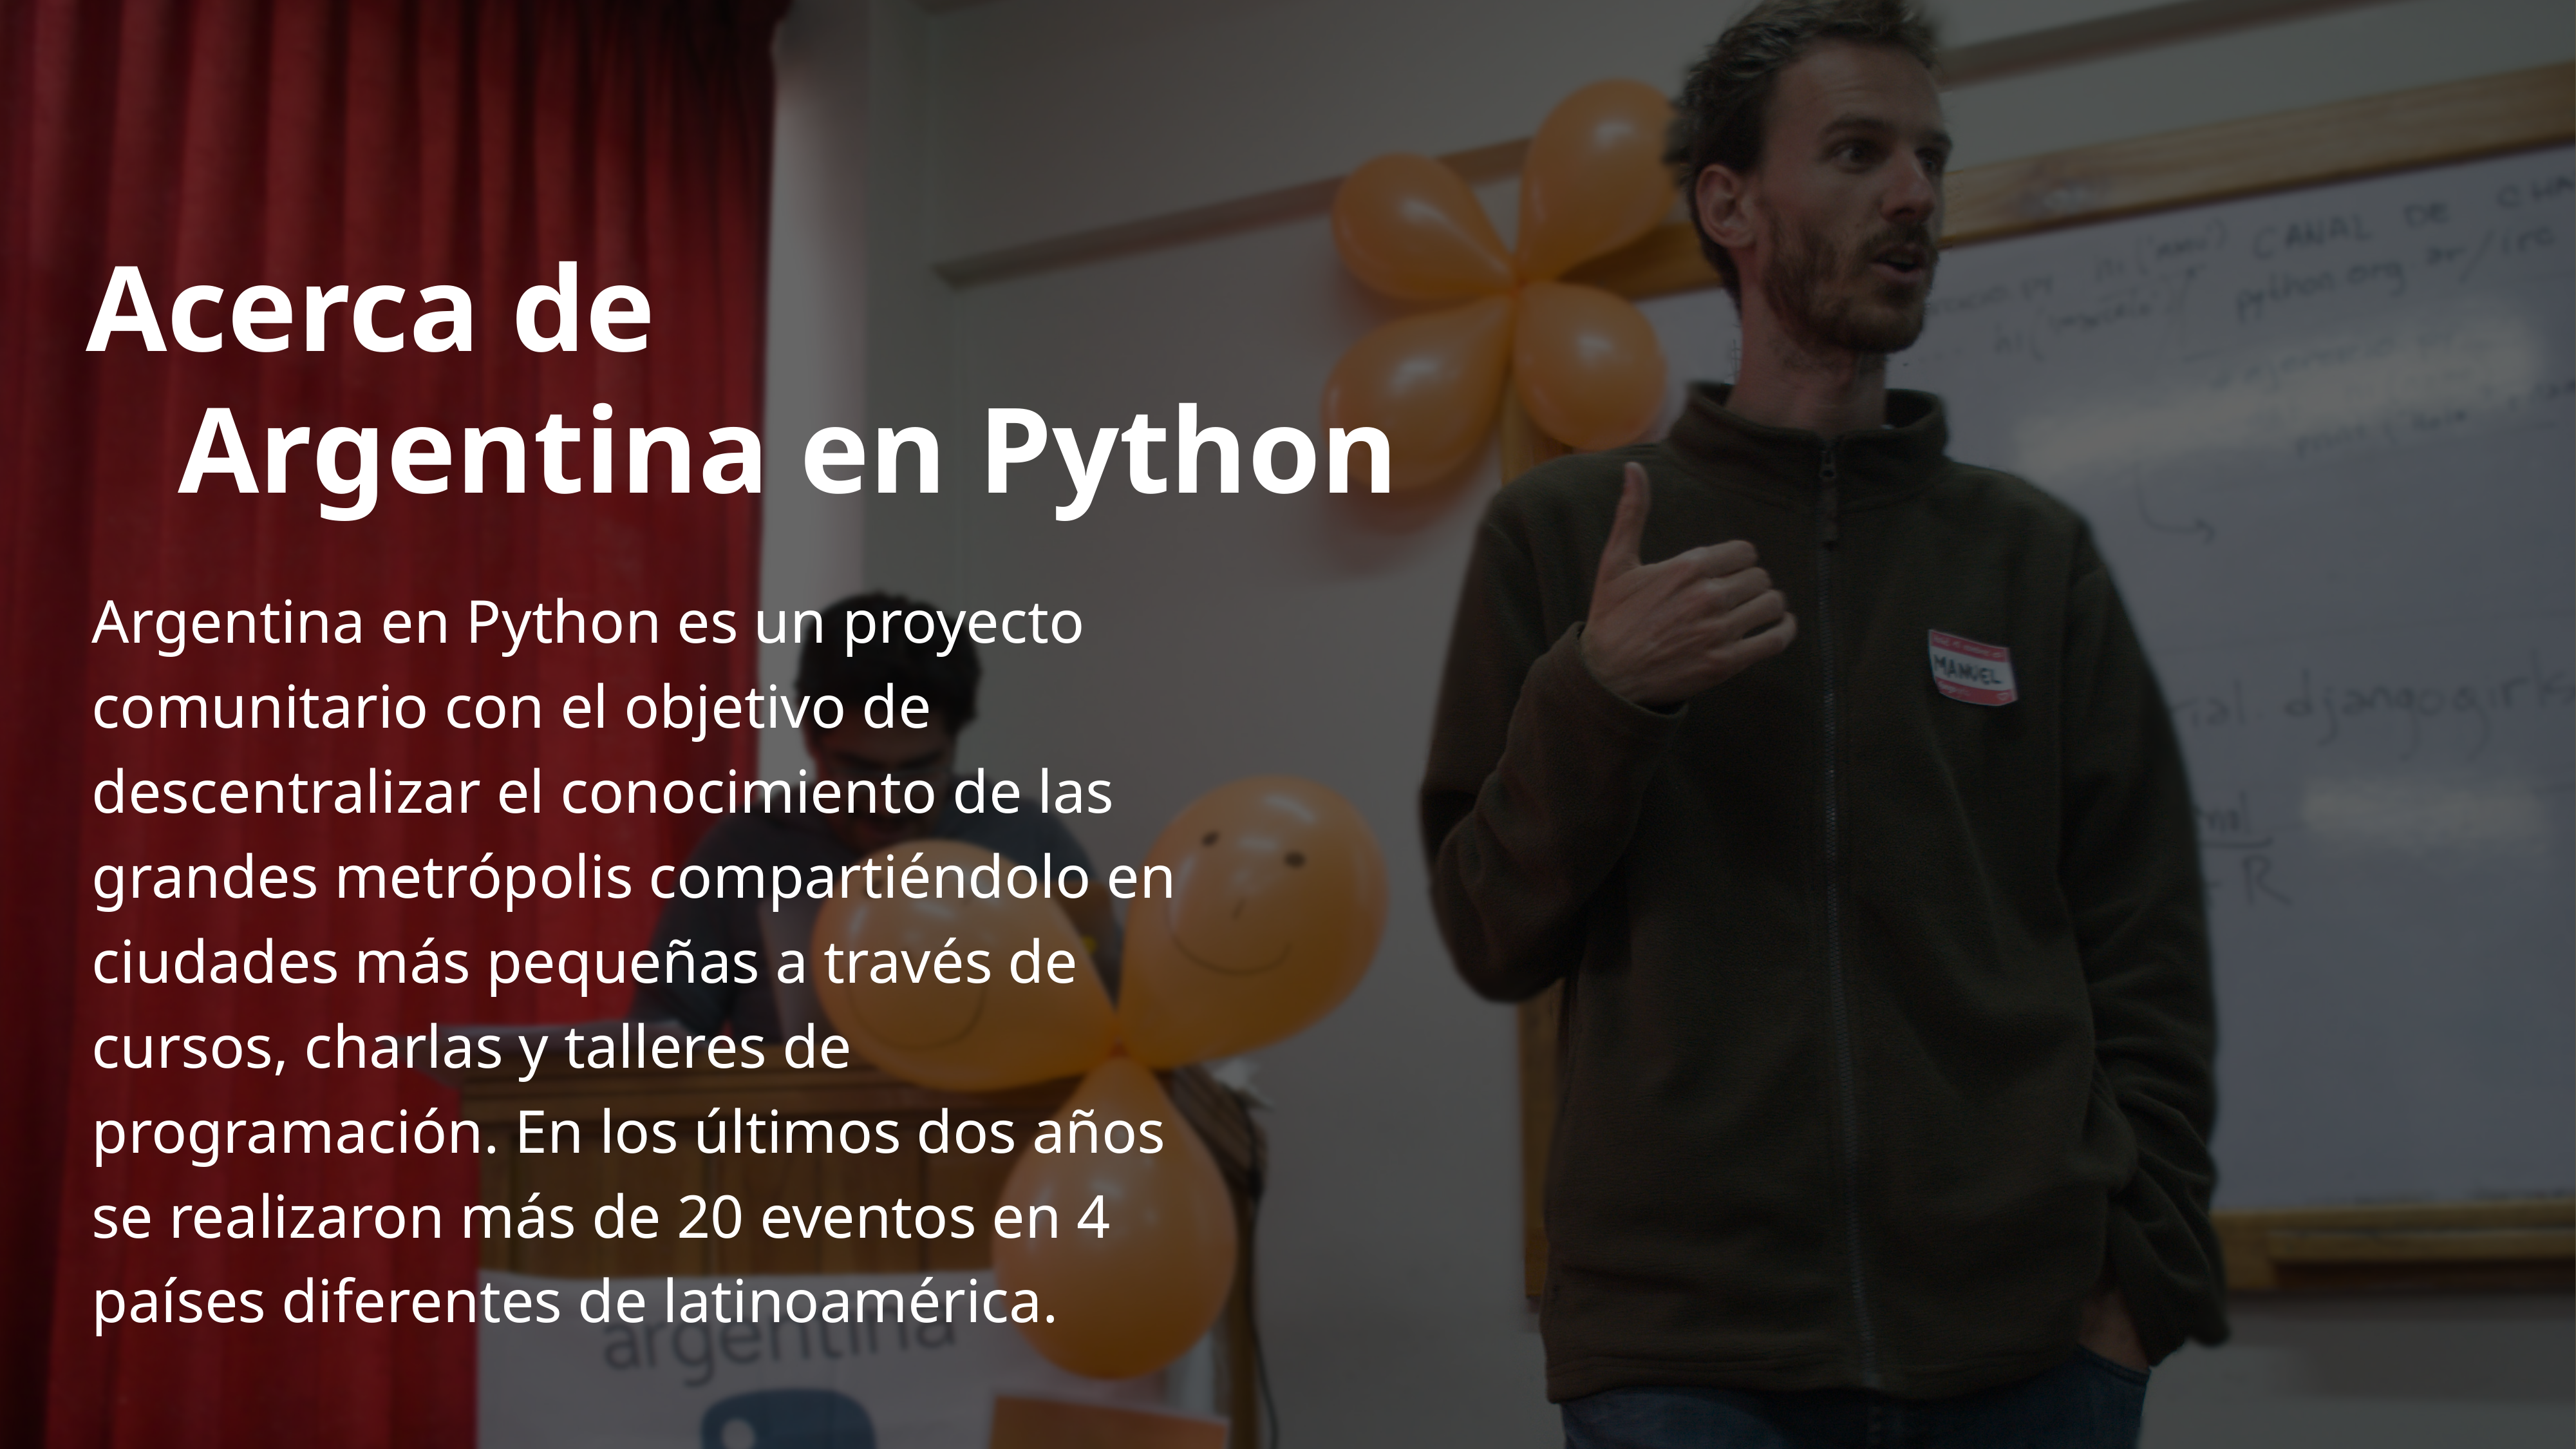

Acerca de
 Argentina en Python
Argentina en Python es un proyecto comunitario con el objetivo de descentralizar el conocimiento de las grandes metrópolis compartiéndolo en ciudades más pequeñas a través de cursos, charlas y talleres de programación. En los últimos dos años se realizaron más de 20 eventos en 4 países diferentes de latinoamérica.